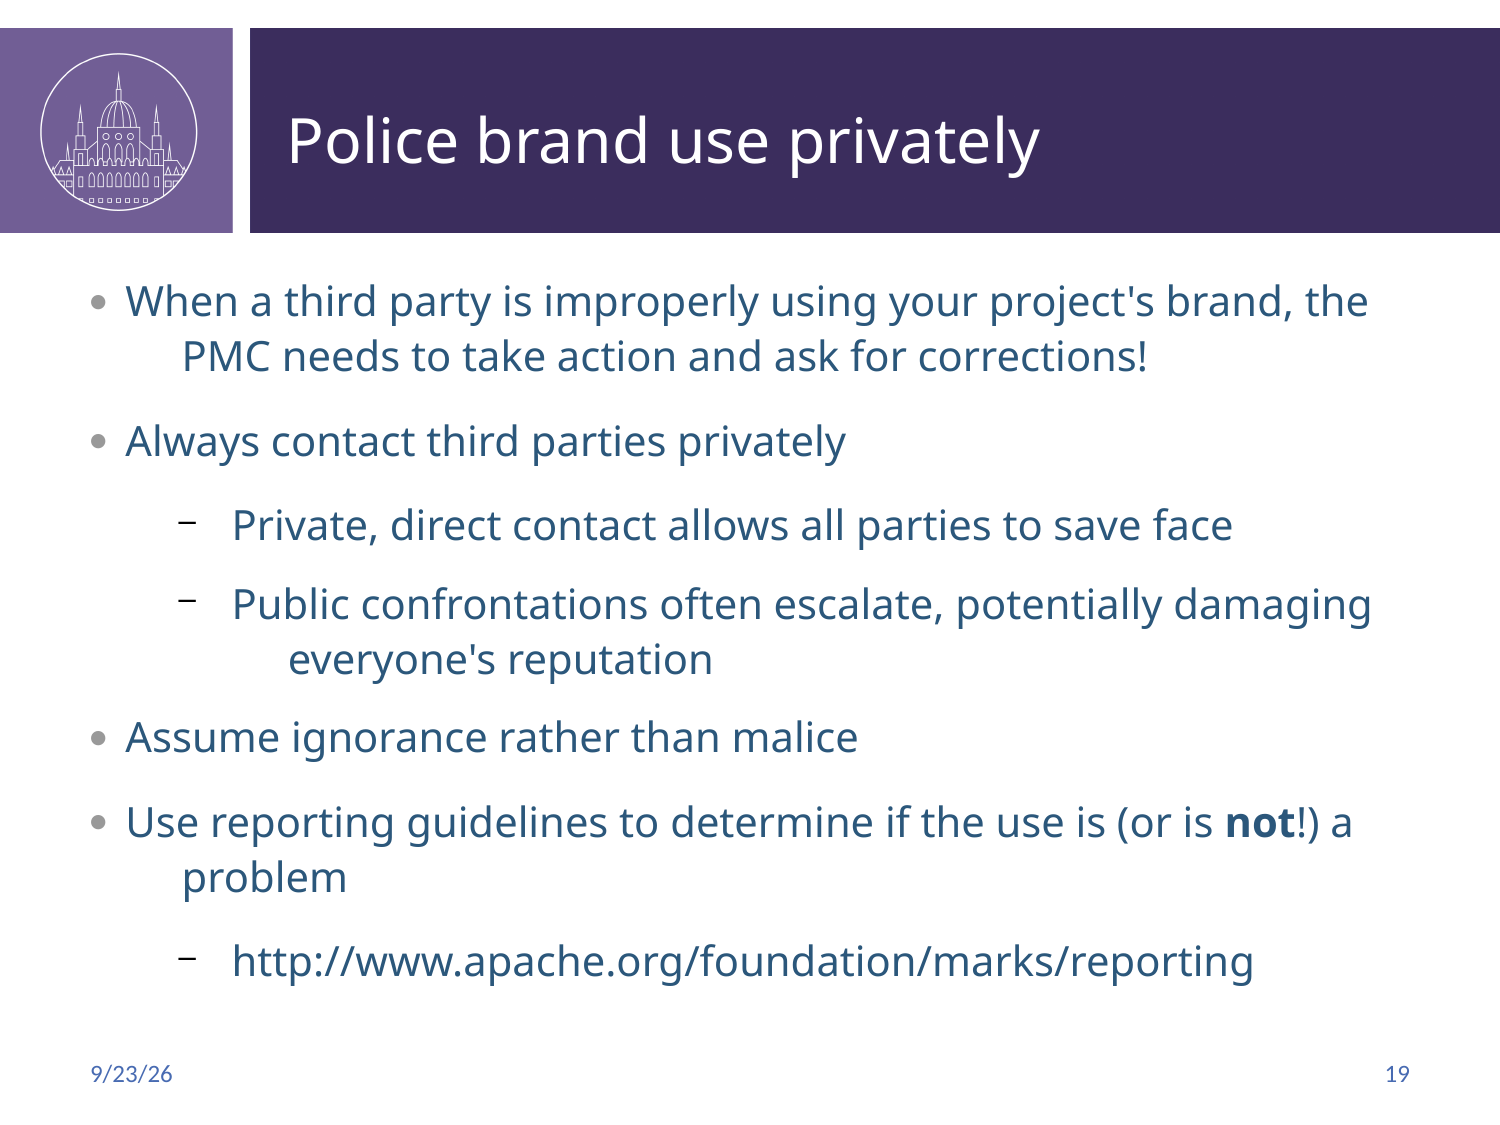

# Police brand use privately
When a third party is improperly using your project's brand, the PMC needs to take action and ask for corrections!
Always contact third parties privately
Private, direct contact allows all parties to save face
Public confrontations often escalate, potentially damaging everyone's reputation
Assume ignorance rather than malice
Use reporting guidelines to determine if the use is (or is not!) a problem
http://www.apache.org/foundation/marks/reporting